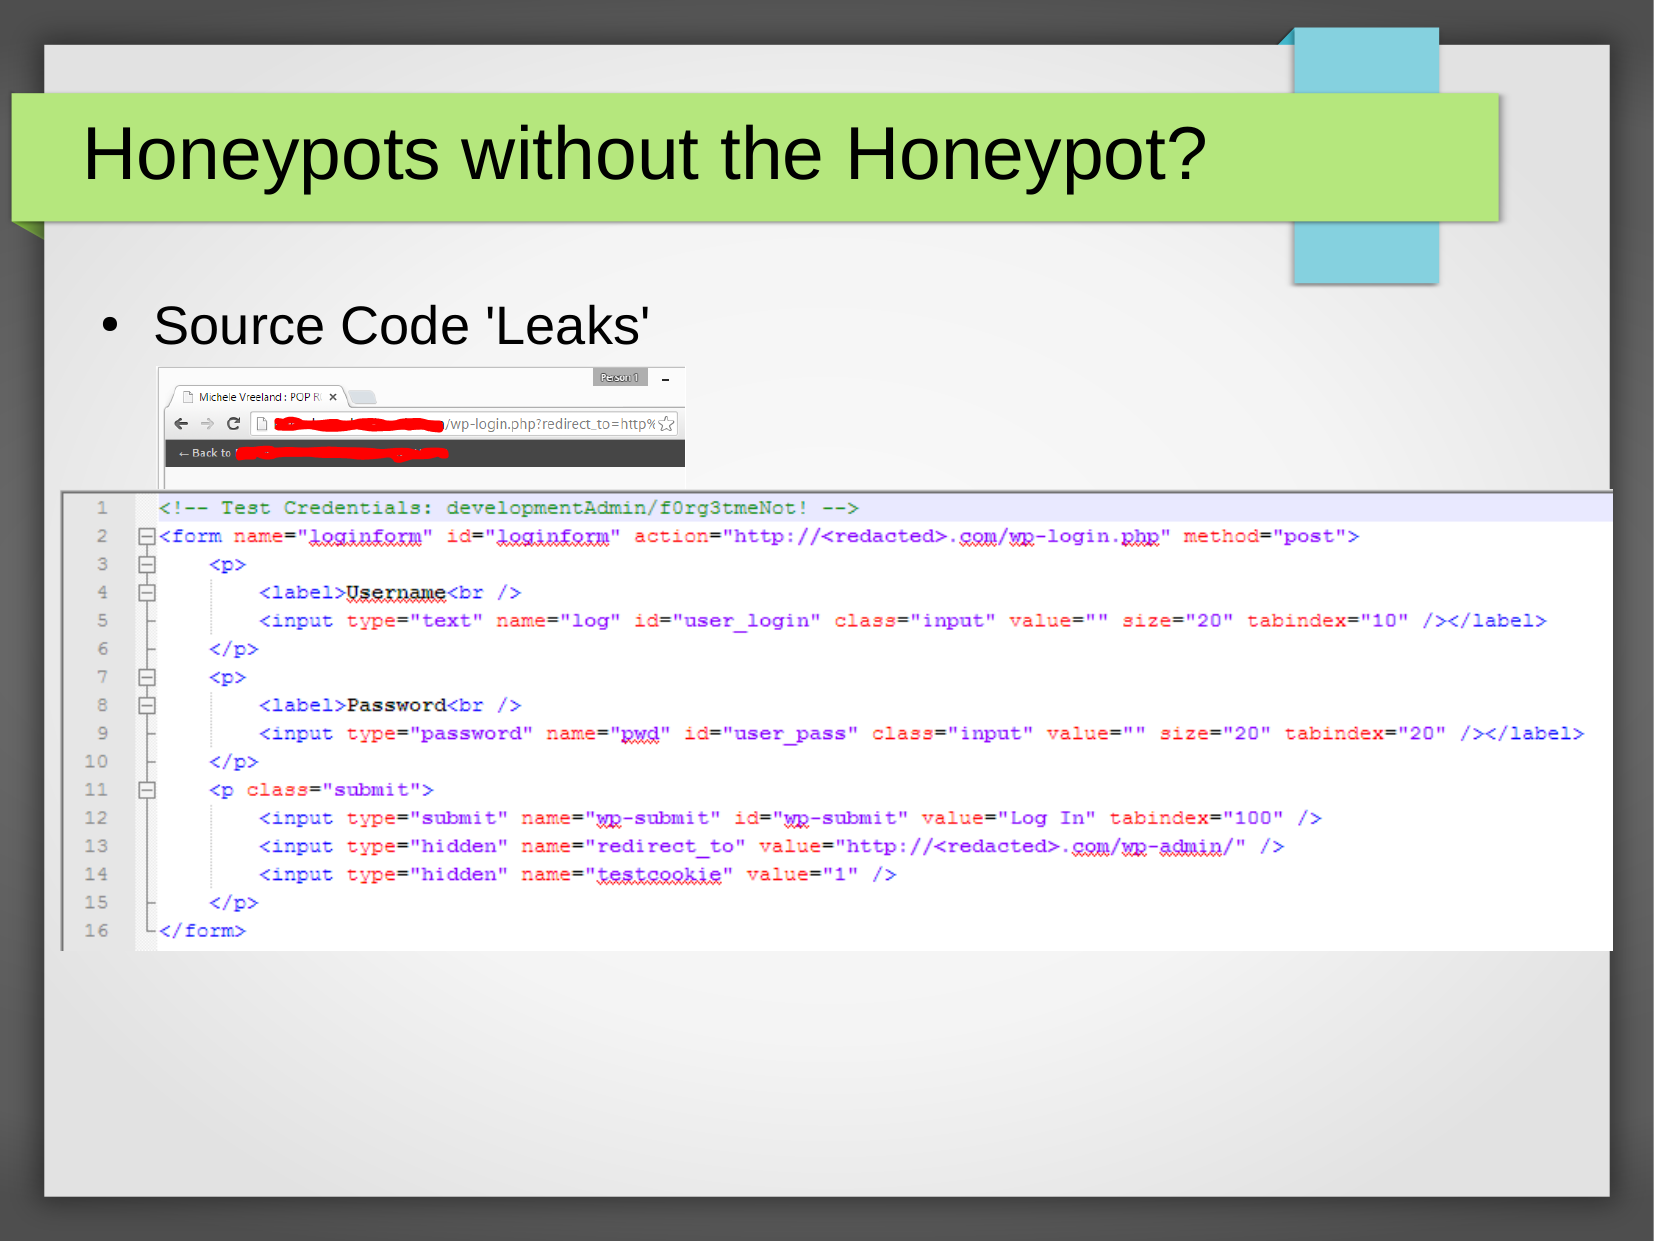

# Honeypots without the Honeypot?
Source Code 'Leaks'